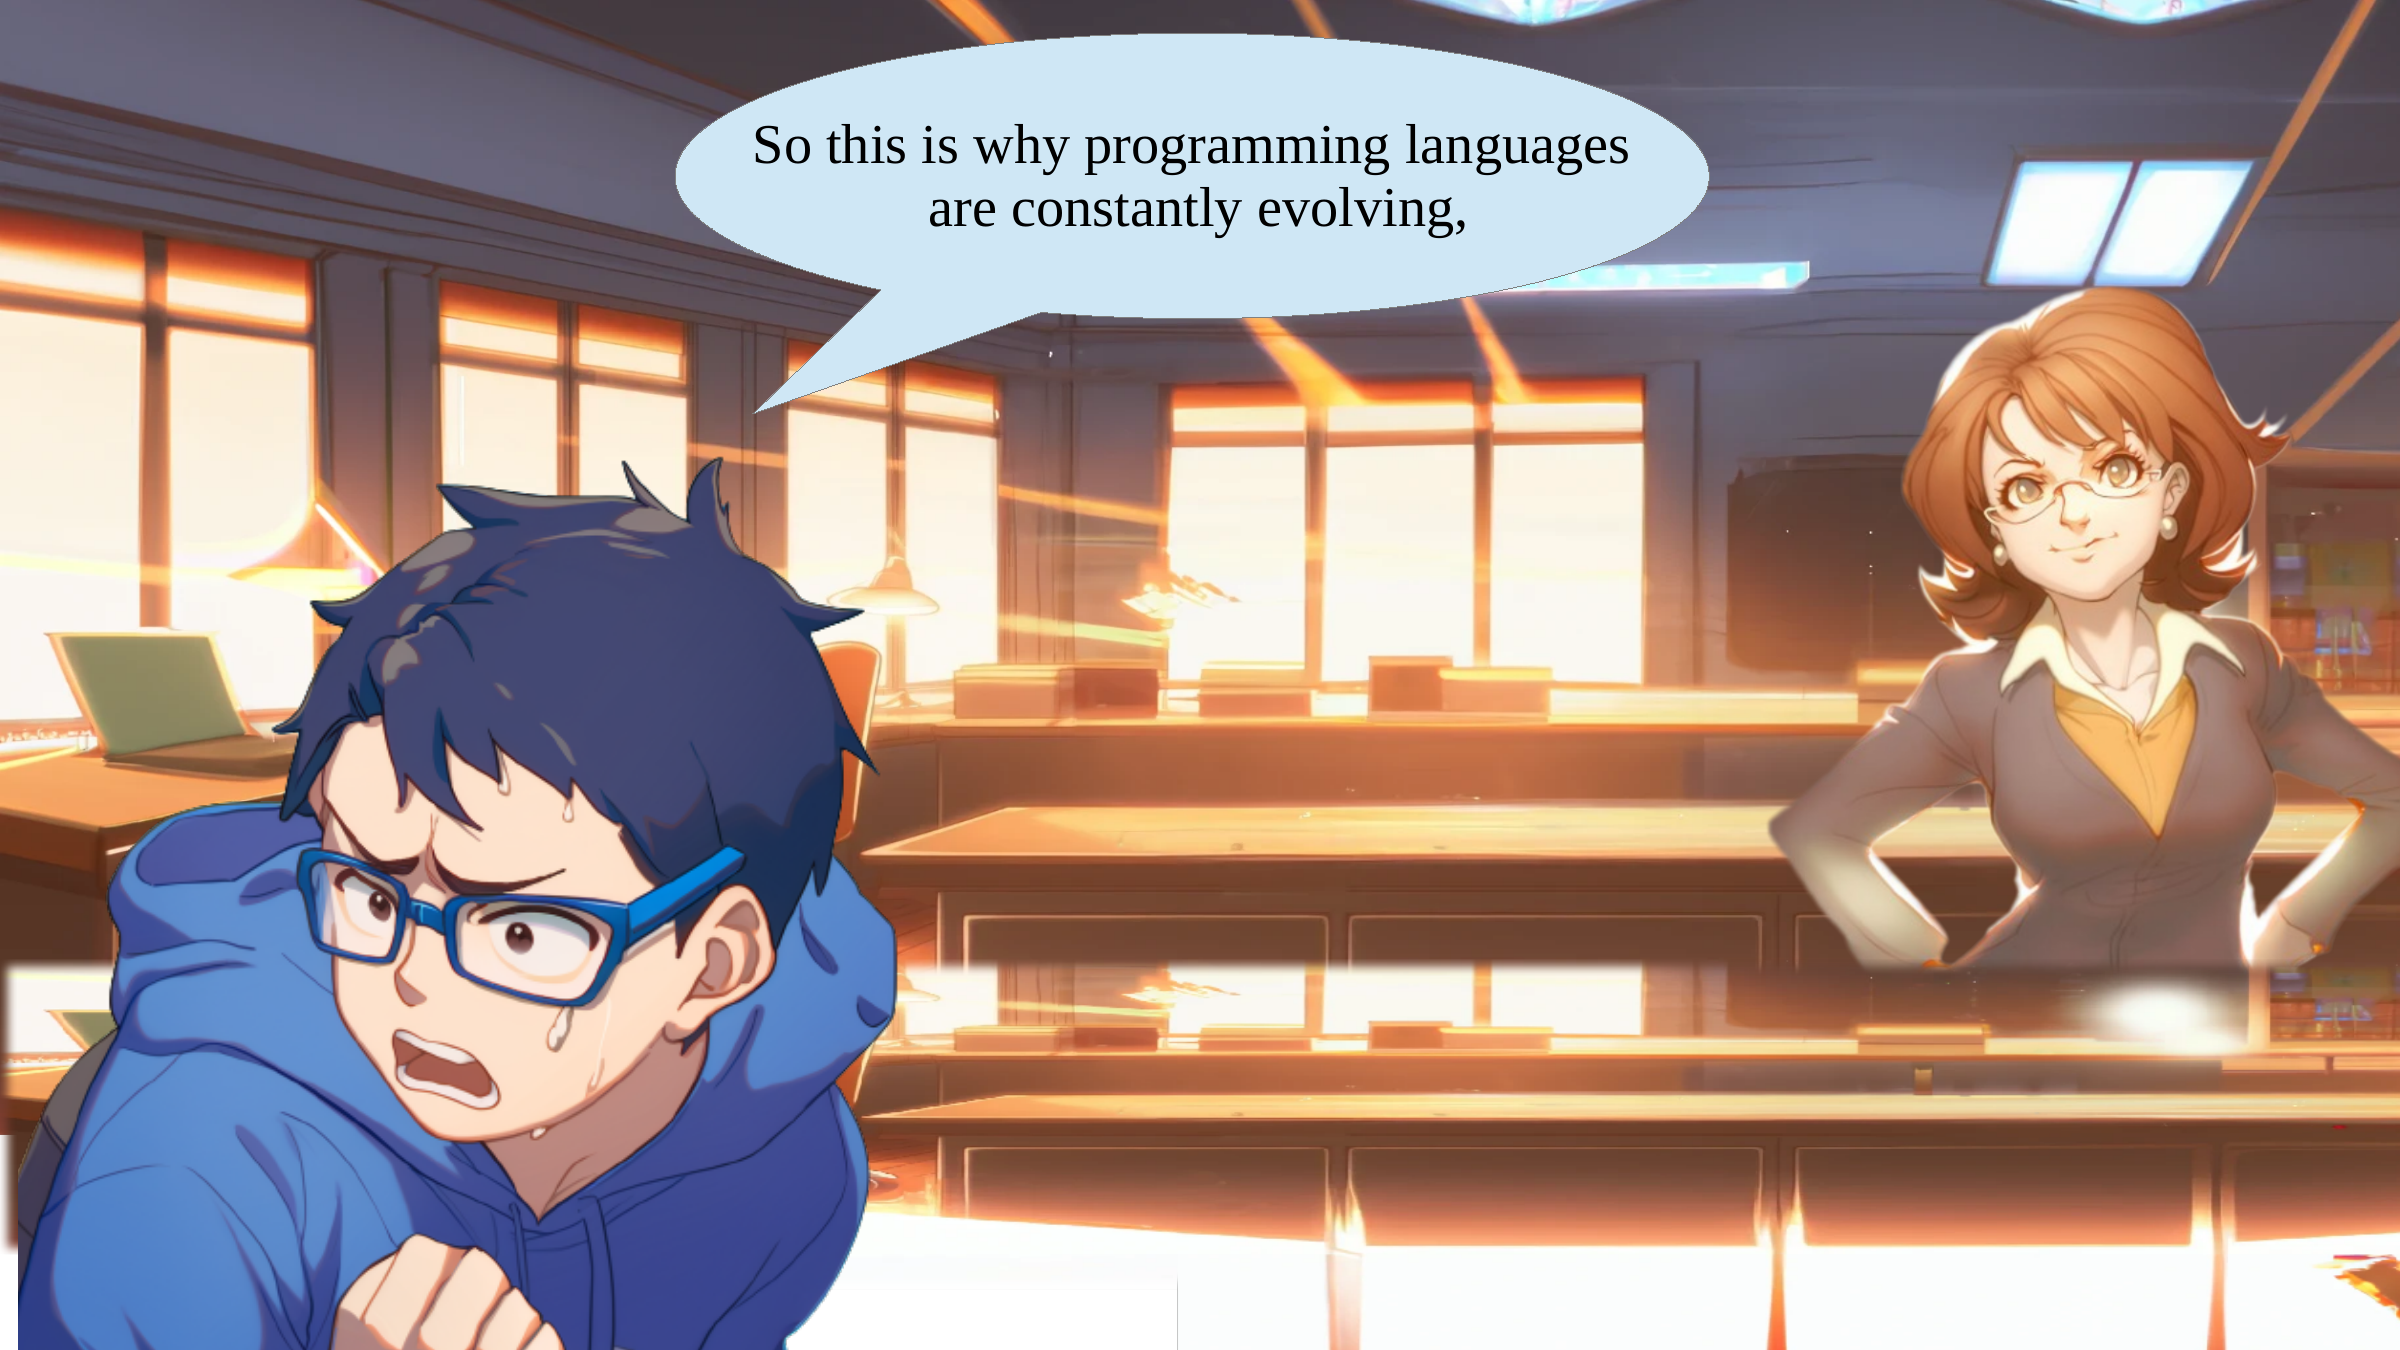

So this is why programming languages
 are constantly evolving,